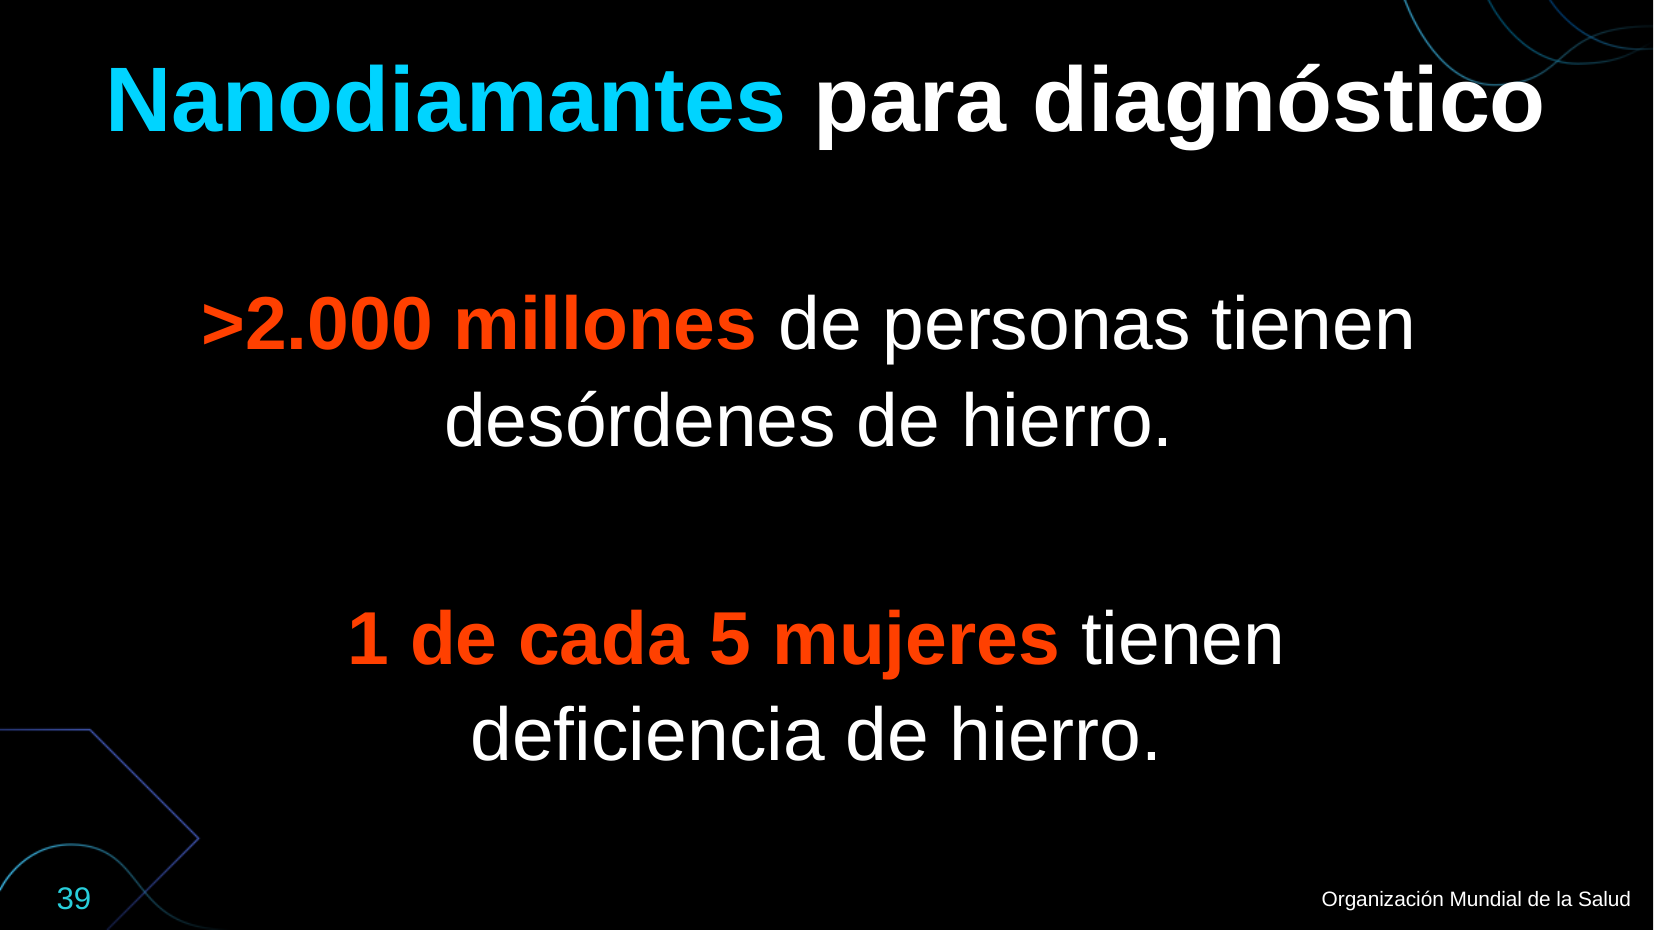

Nanodiamantes para diagnóstico
>2.000 millones de personas tienen desórdenes de hierro.
1 de cada 5 mujeres tienen deficiencia de hierro.
Organización Mundial de la Salud